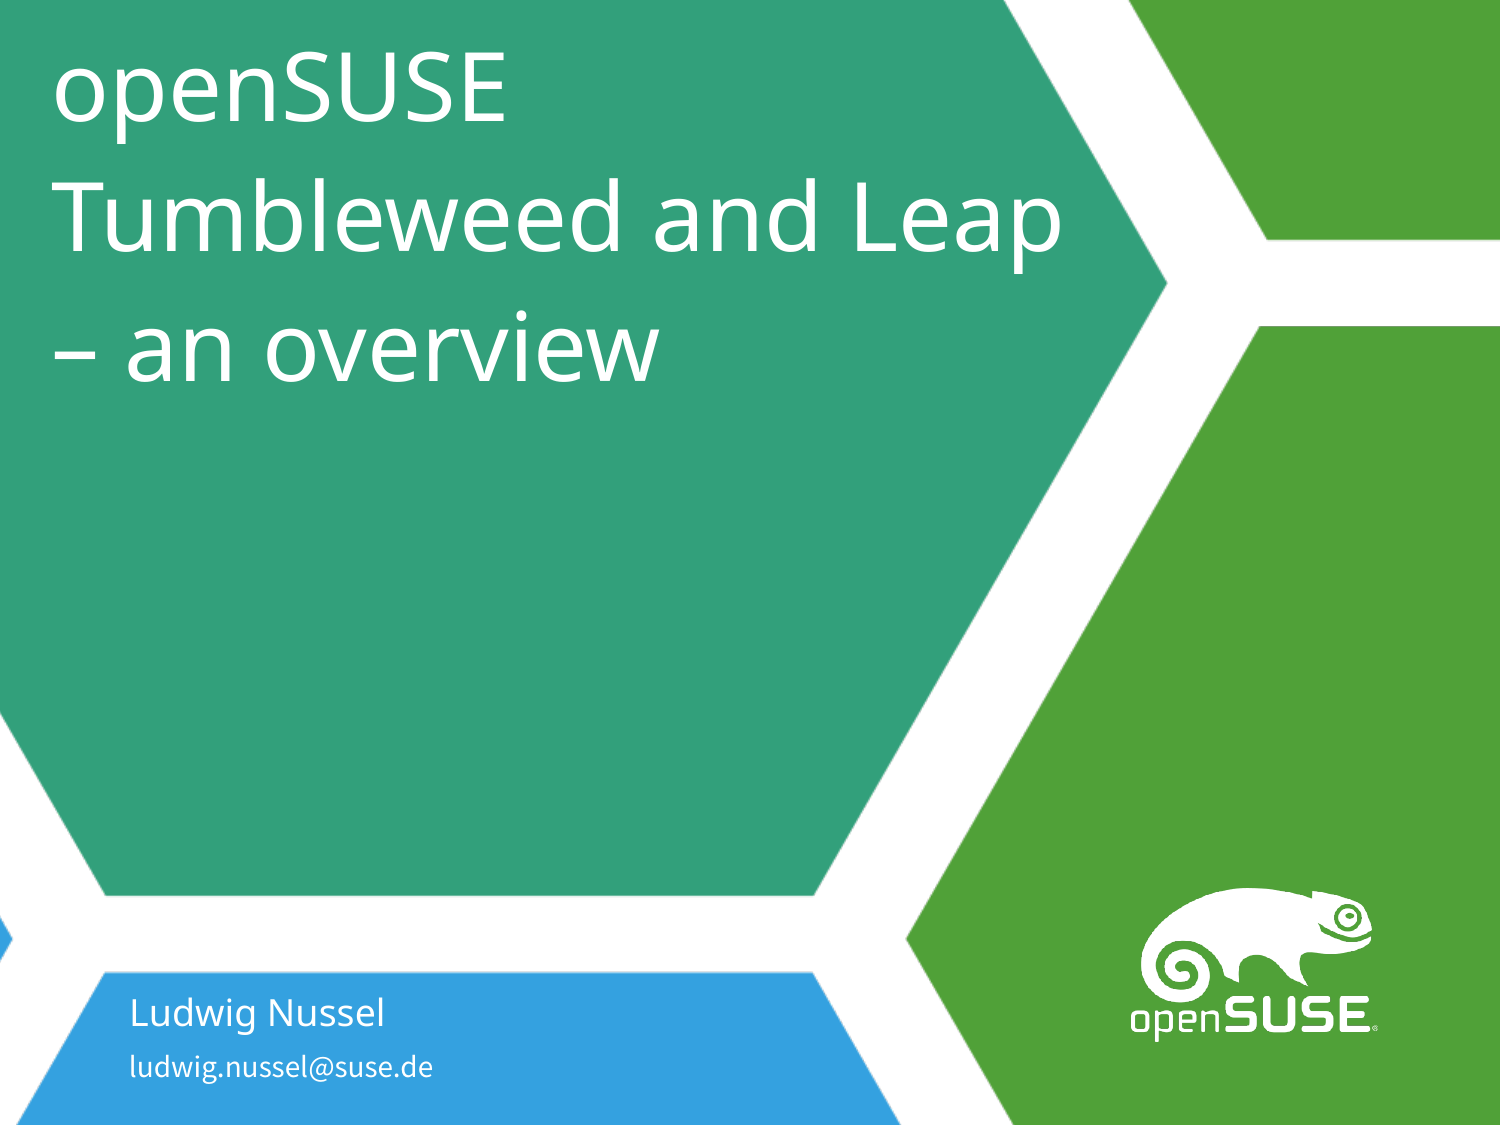

# openSUSE Tumbleweed and Leap – an overview
Ludwig Nussel
ludwig.nussel@suse.de